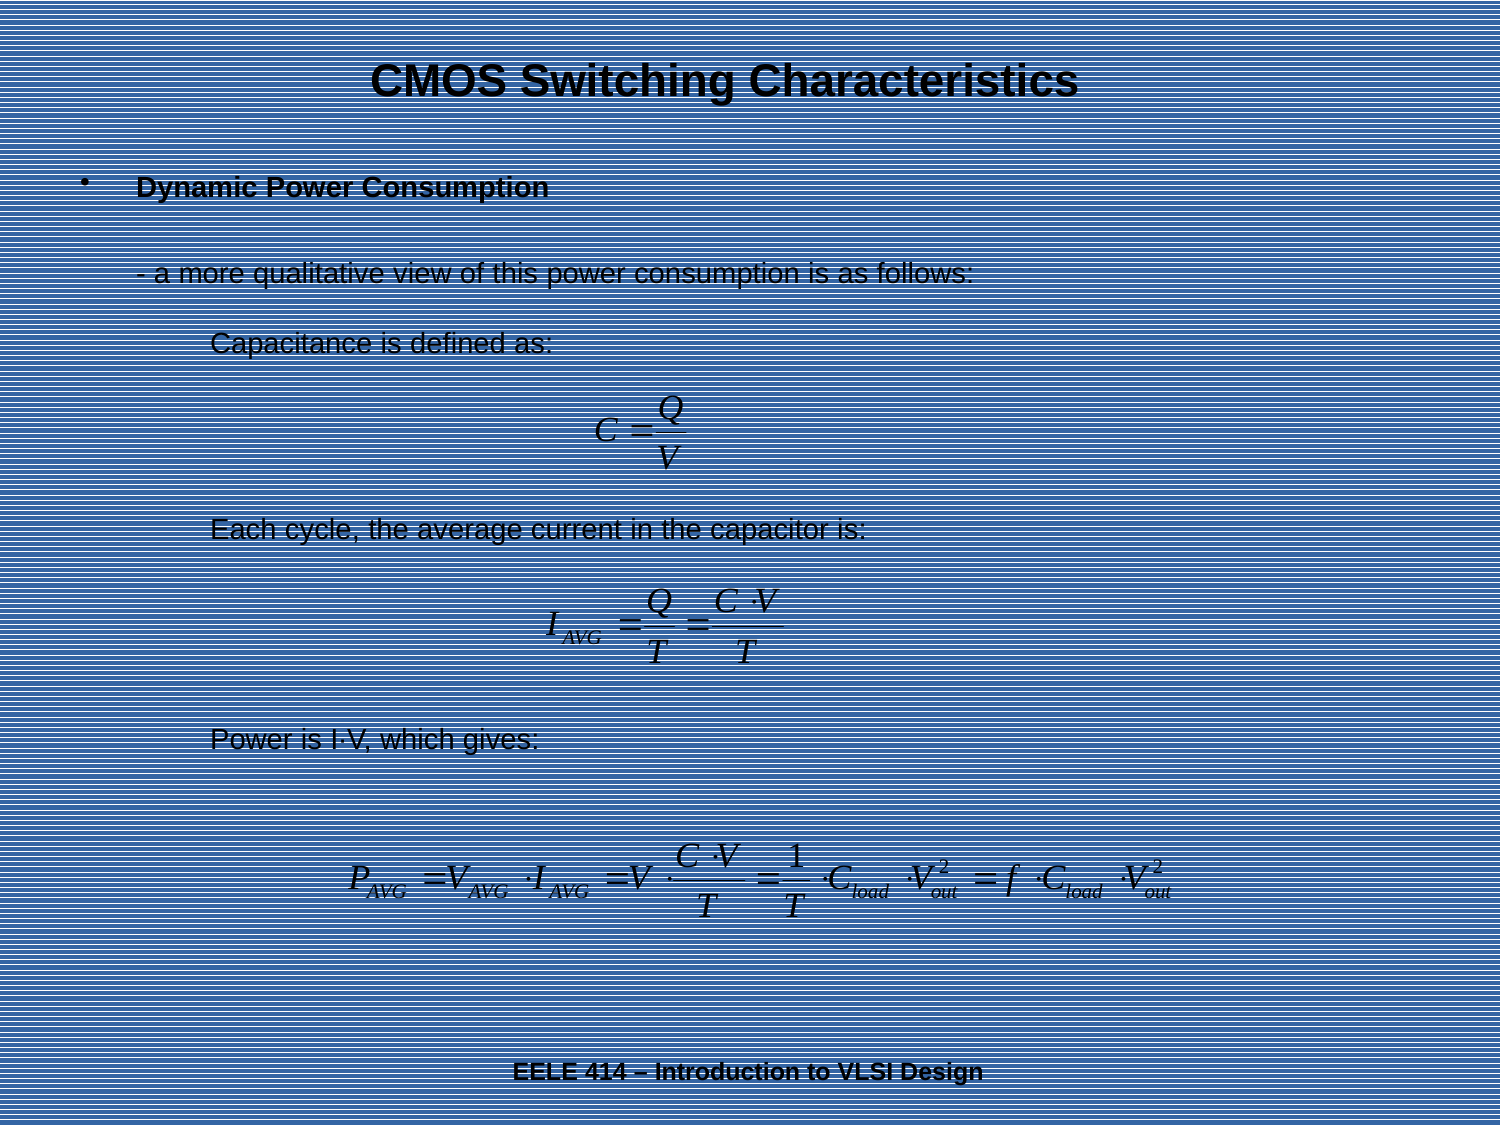

# CMOS Switching Characteristics
Dynamic Power Consumption
	- a more qualitative view of this power consumption is as follows:
 	Capacitance is defined as:
 	Each cycle, the average current in the capacitor is:
 	Power is I∙V, which gives: